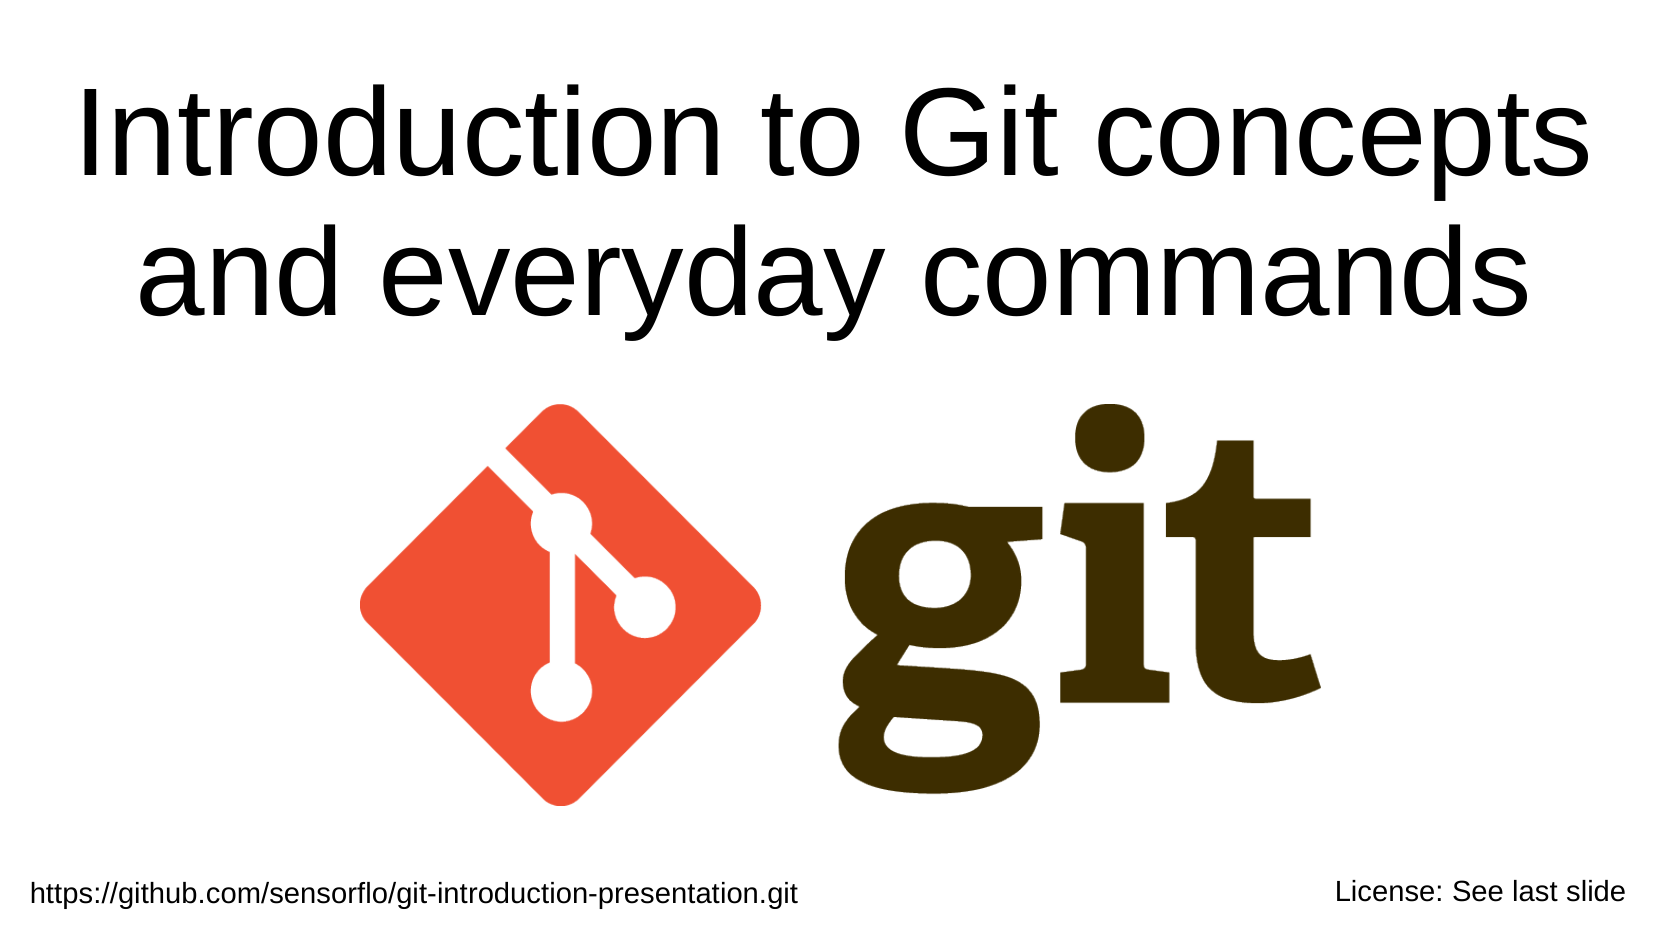

# Introduction to Git concepts and everyday commands
License: See last slide
https://github.com/sensorflo/git-introduction-presentation.git